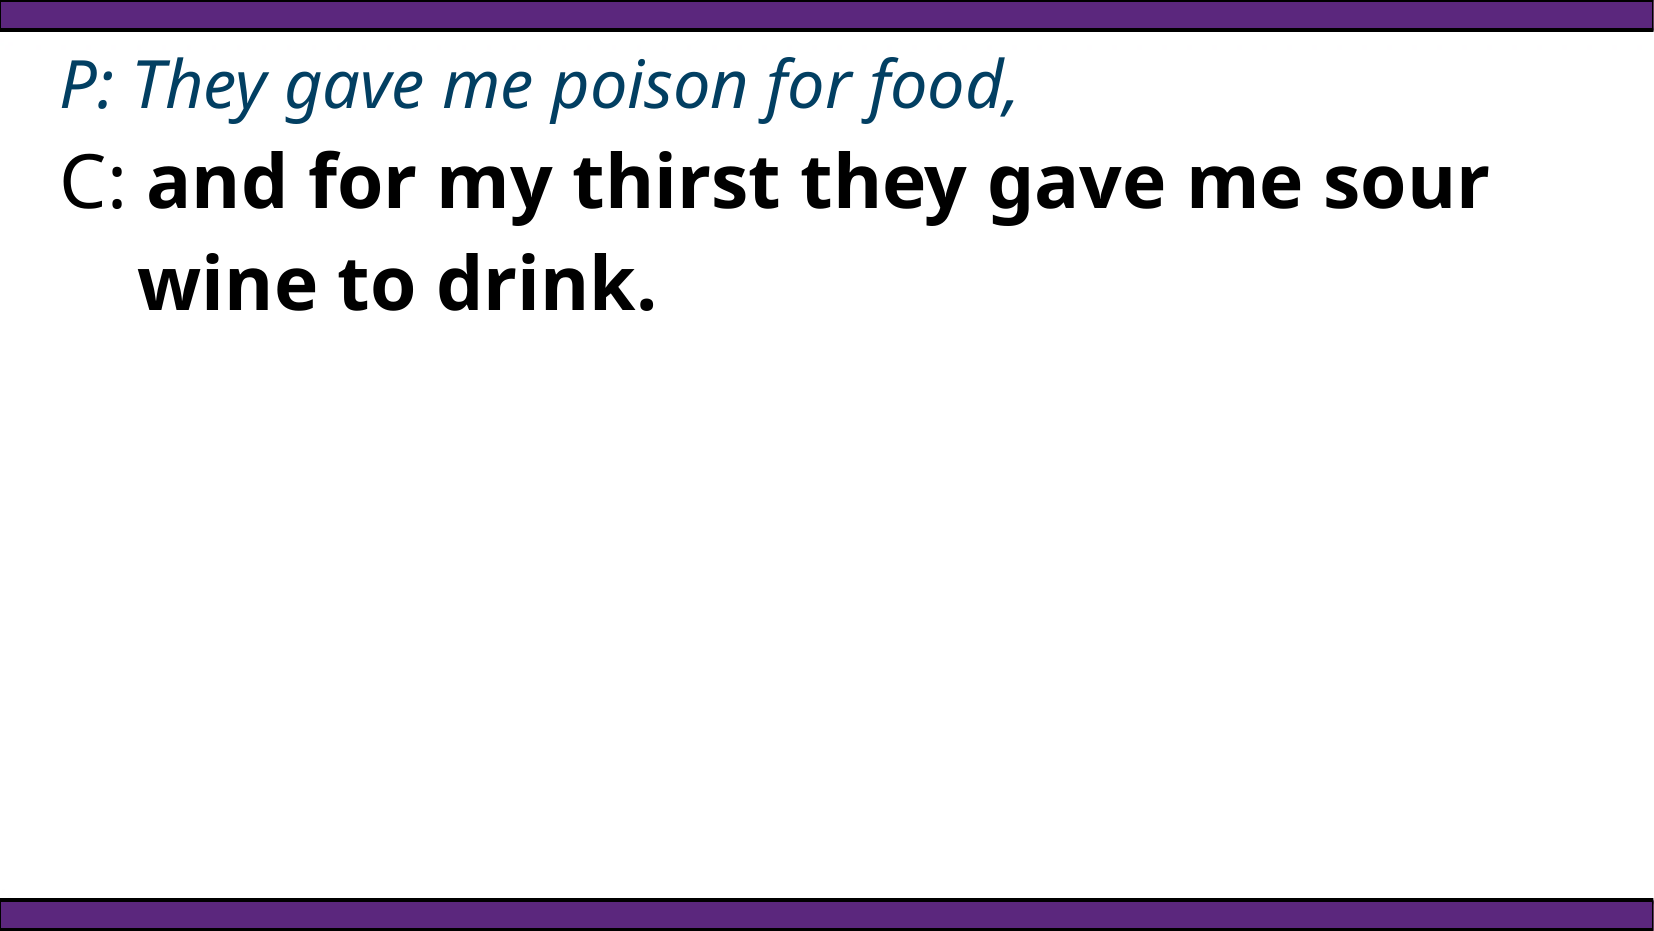

P: They gave me poison for food,
C: and for my thirst they gave me sour
 wine to drink.